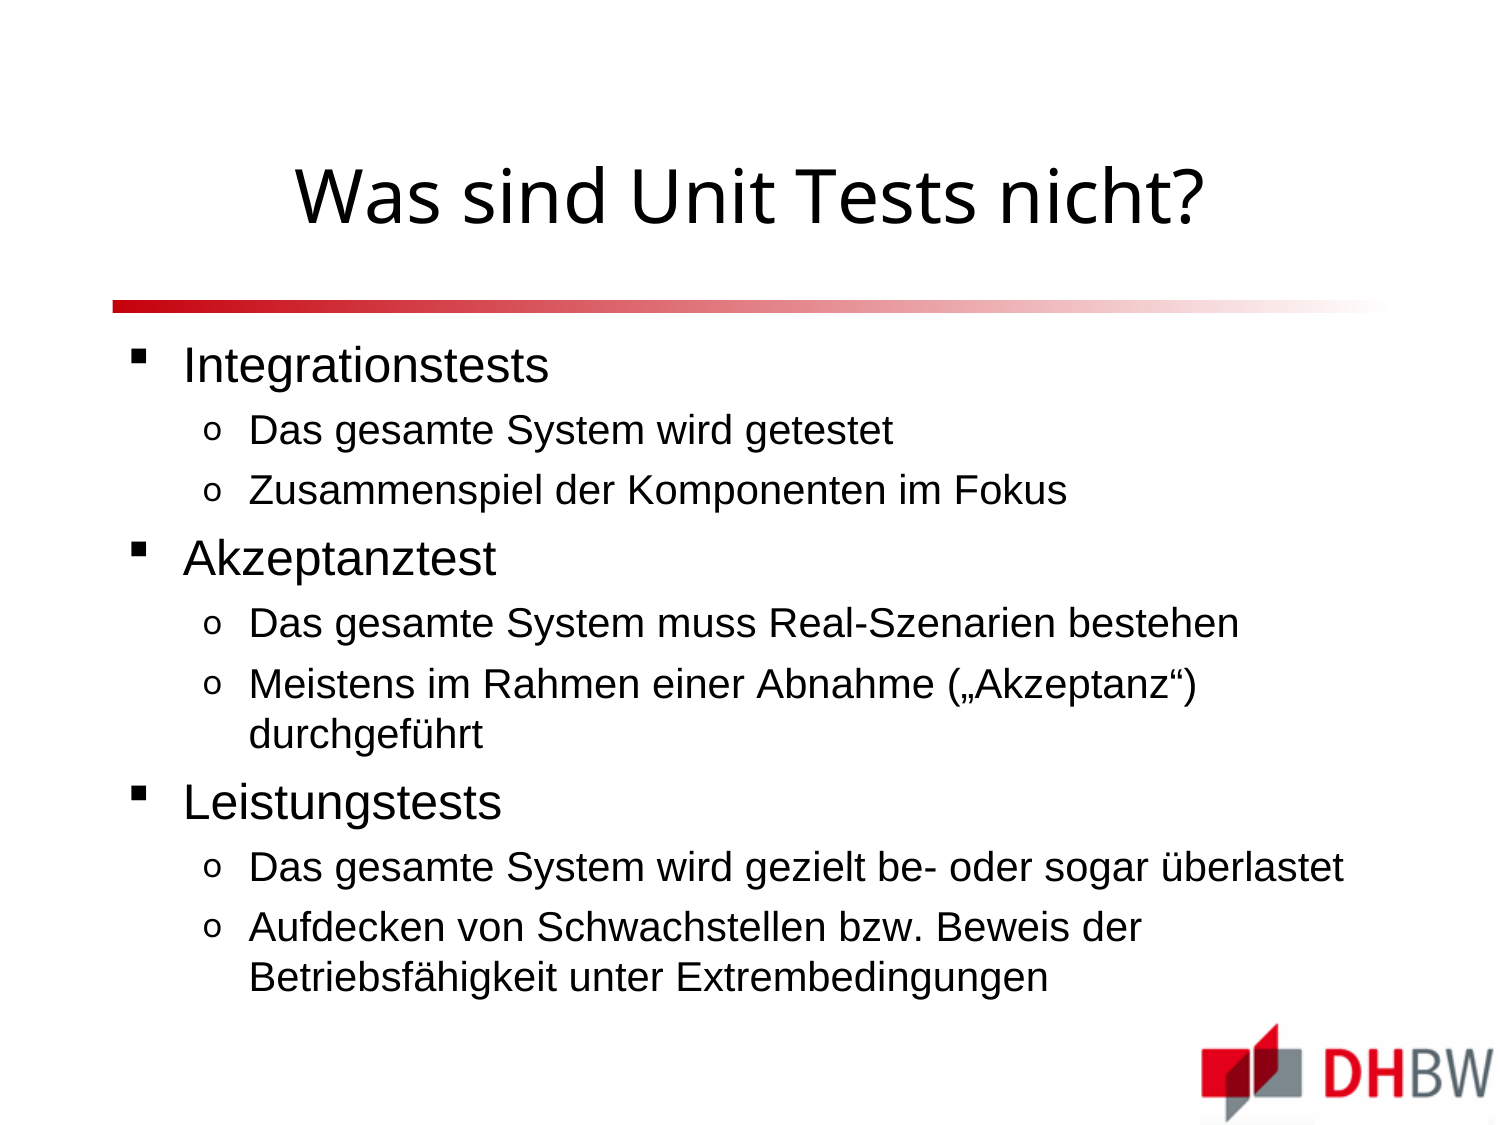

# Was sind Unit Tests nicht?
Integrationstests
Das gesamte System wird getestet
Zusammenspiel der Komponenten im Fokus
Akzeptanztest
Das gesamte System muss Real-Szenarien bestehen
Meistens im Rahmen einer Abnahme („Akzeptanz“) durchgeführt
Leistungstests
Das gesamte System wird gezielt be- oder sogar überlastet
Aufdecken von Schwachstellen bzw. Beweis der Betriebsfähigkeit unter Extrembedingungen